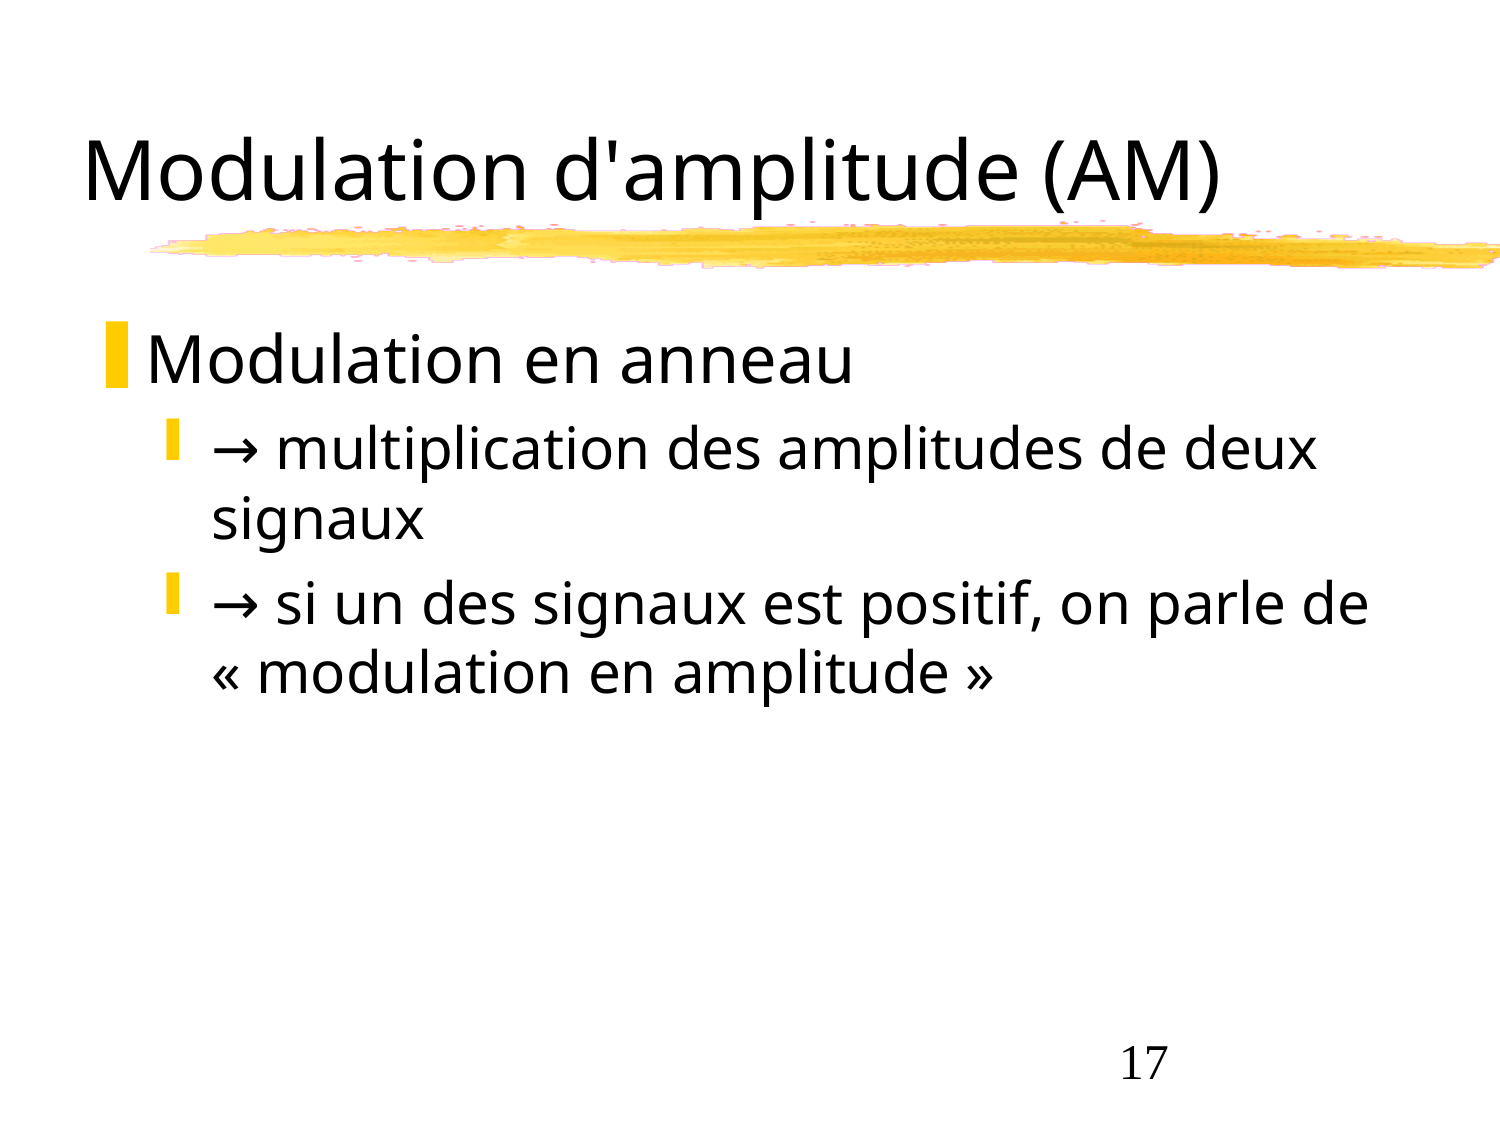

# Modulation d'amplitude (AM)
Modulation en anneau
→ multiplication des amplitudes de deux signaux
→ si un des signaux est positif, on parle de « modulation en amplitude »
17